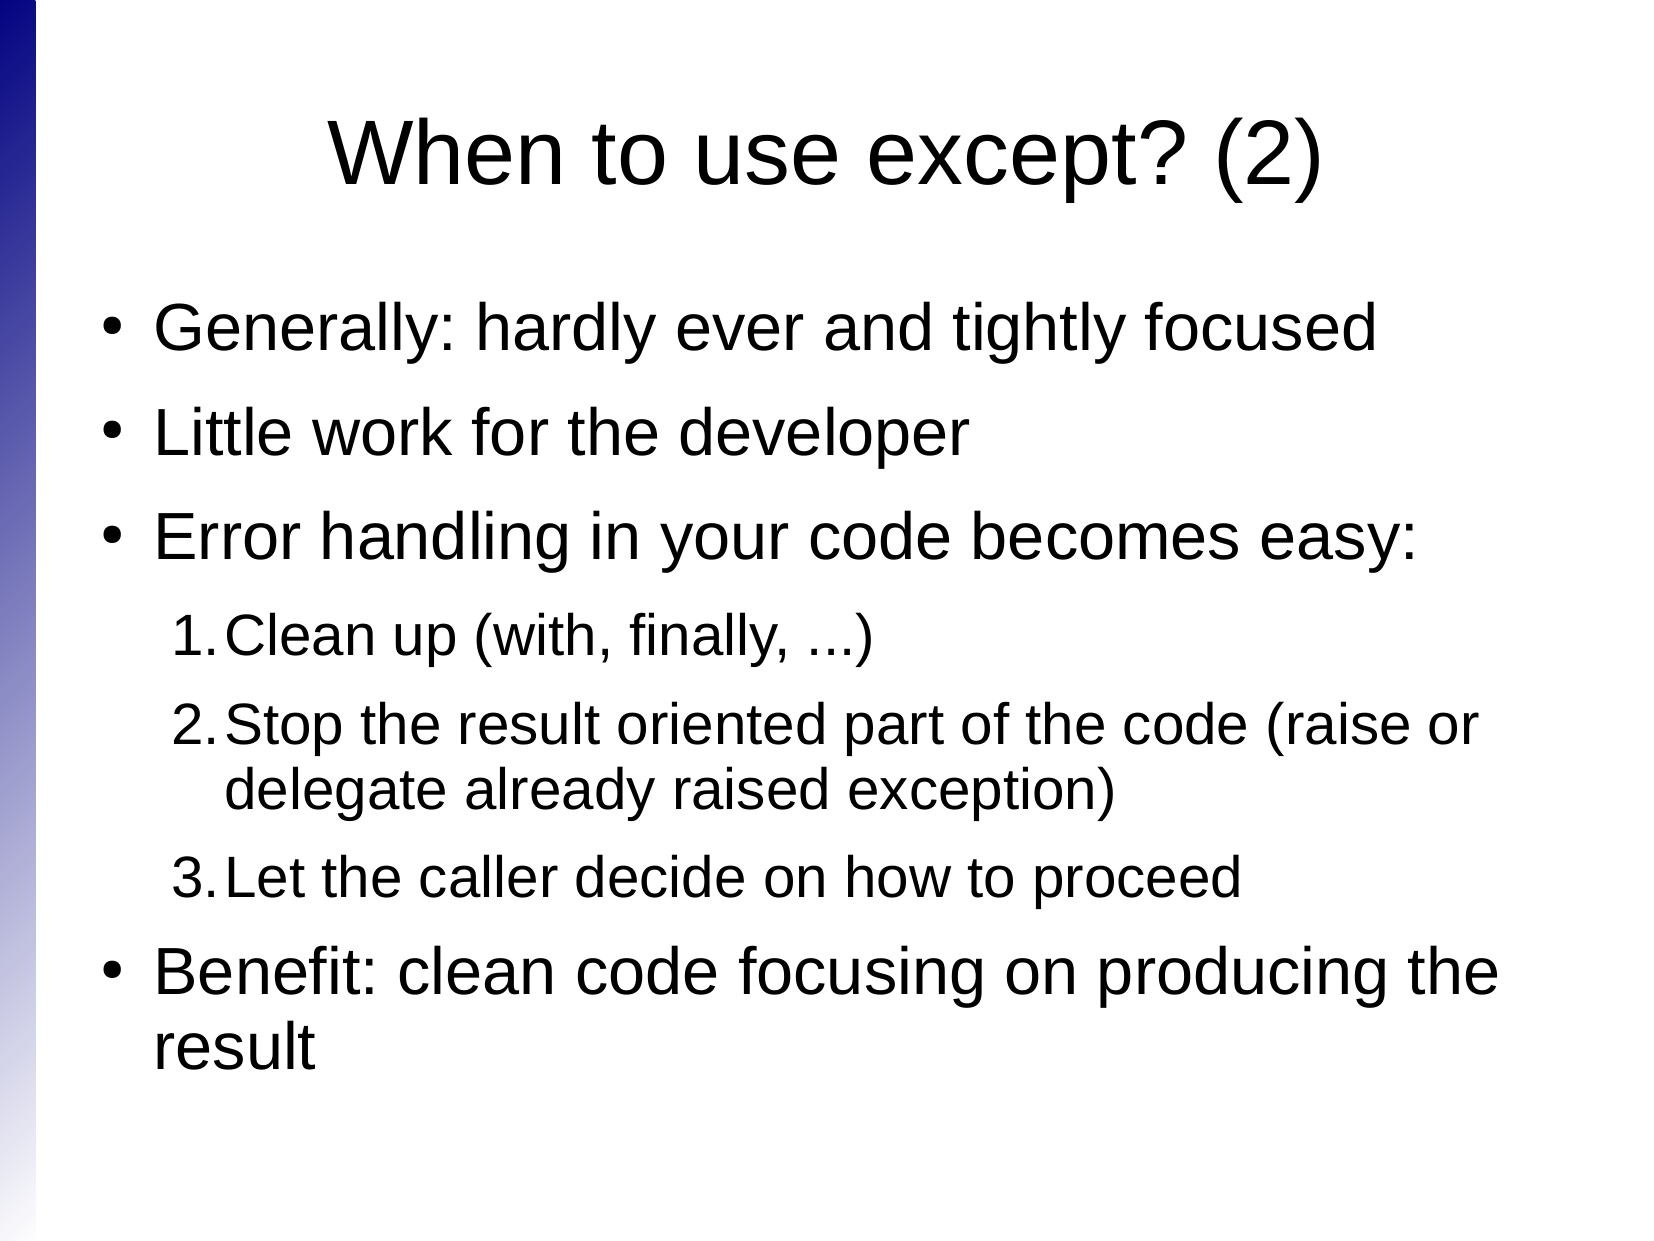

# When to use except? (2)
Generally: hardly ever and tightly focused
Little work for the developer
Error handling in your code becomes easy:
Clean up (with, finally, ...)
Stop the result oriented part of the code (raise or delegate already raised exception)
Let the caller decide on how to proceed
Benefit: clean code focusing on producing the result